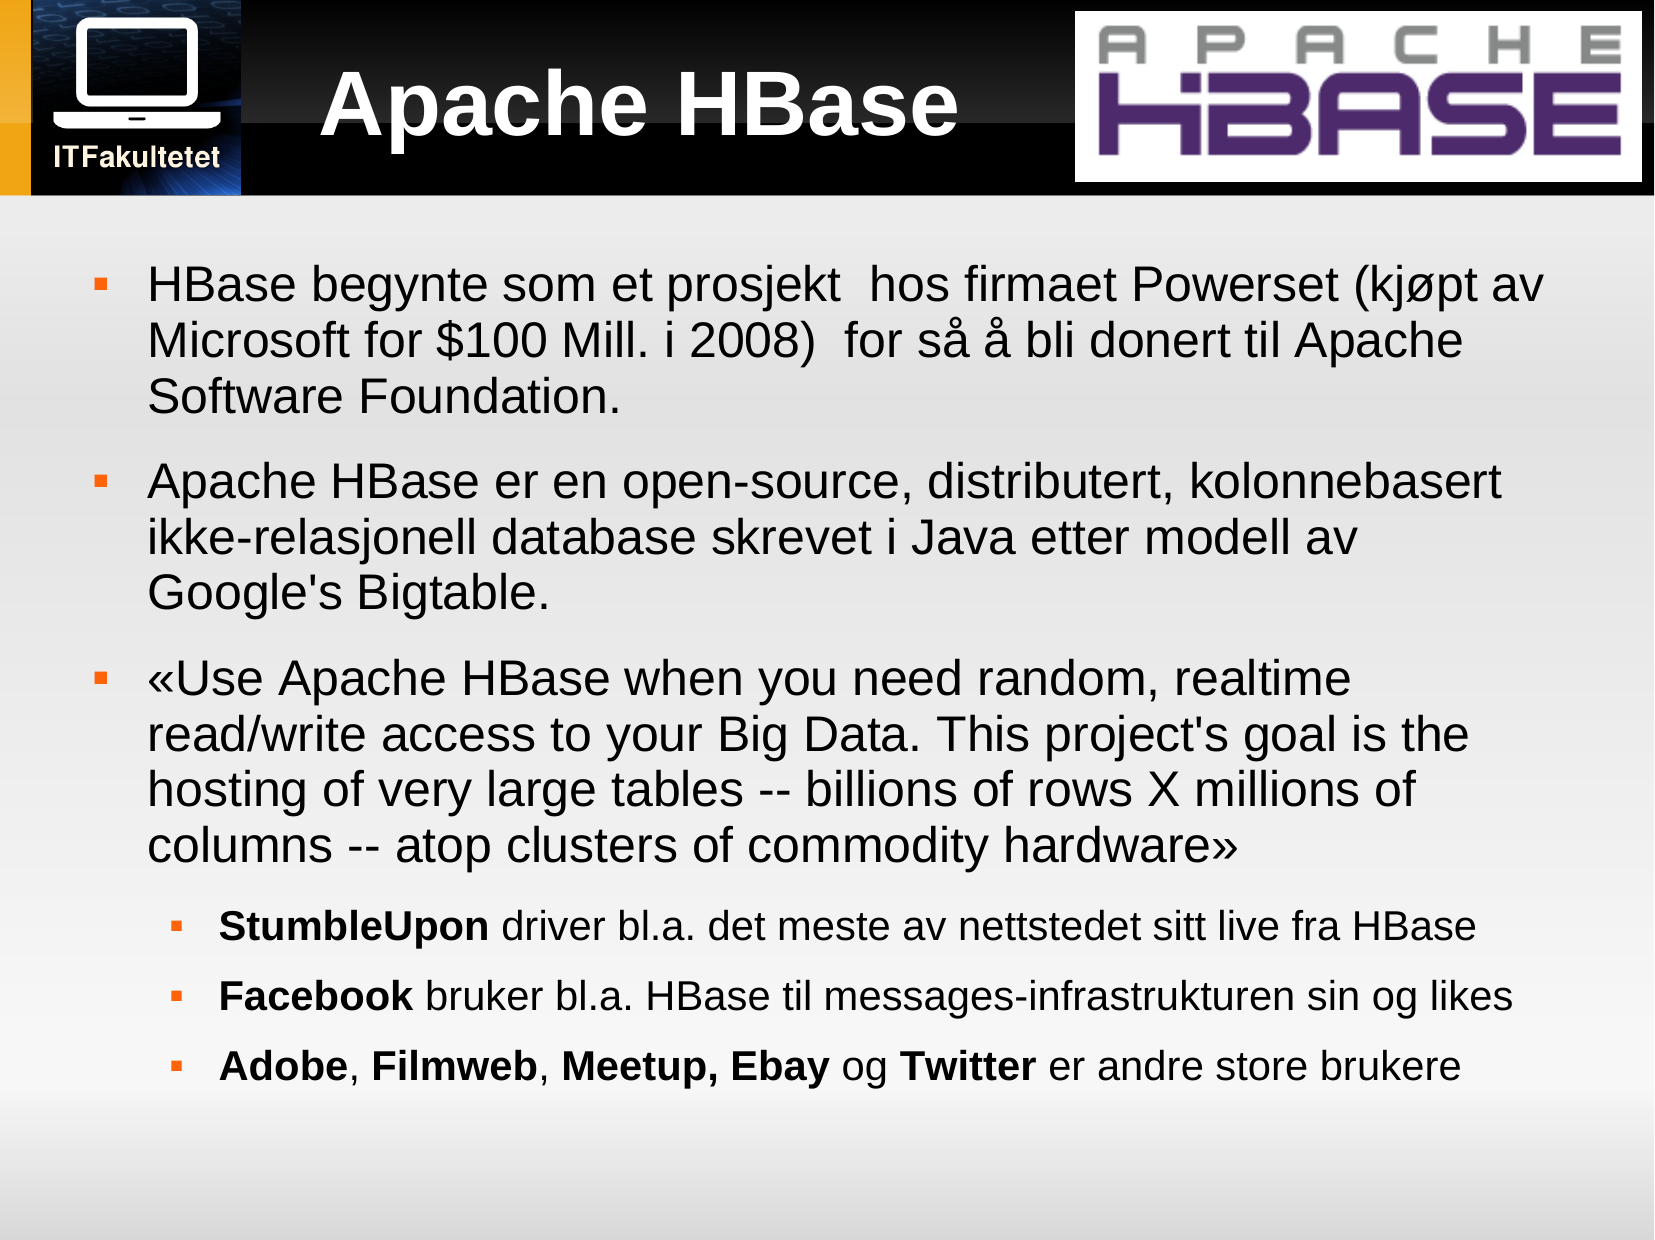

Apache HBase
HBase begynte som et prosjekt hos firmaet Powerset (kjøpt av

Microsoft for $100 Mill. i 2008) for så å bli donert til Apache
Software Foundation.
Apache HBase er en open-source, distributert, kolonnebasert

ikke-relasjonell database skrevet i Java etter modell av
Google's Bigtable.
«Use Apache HBase when you need random, realtime

read/write access to your Big Data. This project's goal is the
hosting of very large tables -- billions of rows X millions of
columns -- atop clusters of commodity hardware»
StumbleUpon driver bl.a. det meste av nettstedet sitt live fra HBase

Facebook bruker bl.a. HBase til messages-infrastrukturen sin og likes

Adobe, Filmweb, Meetup, Ebay og Twitter er andre store brukere
